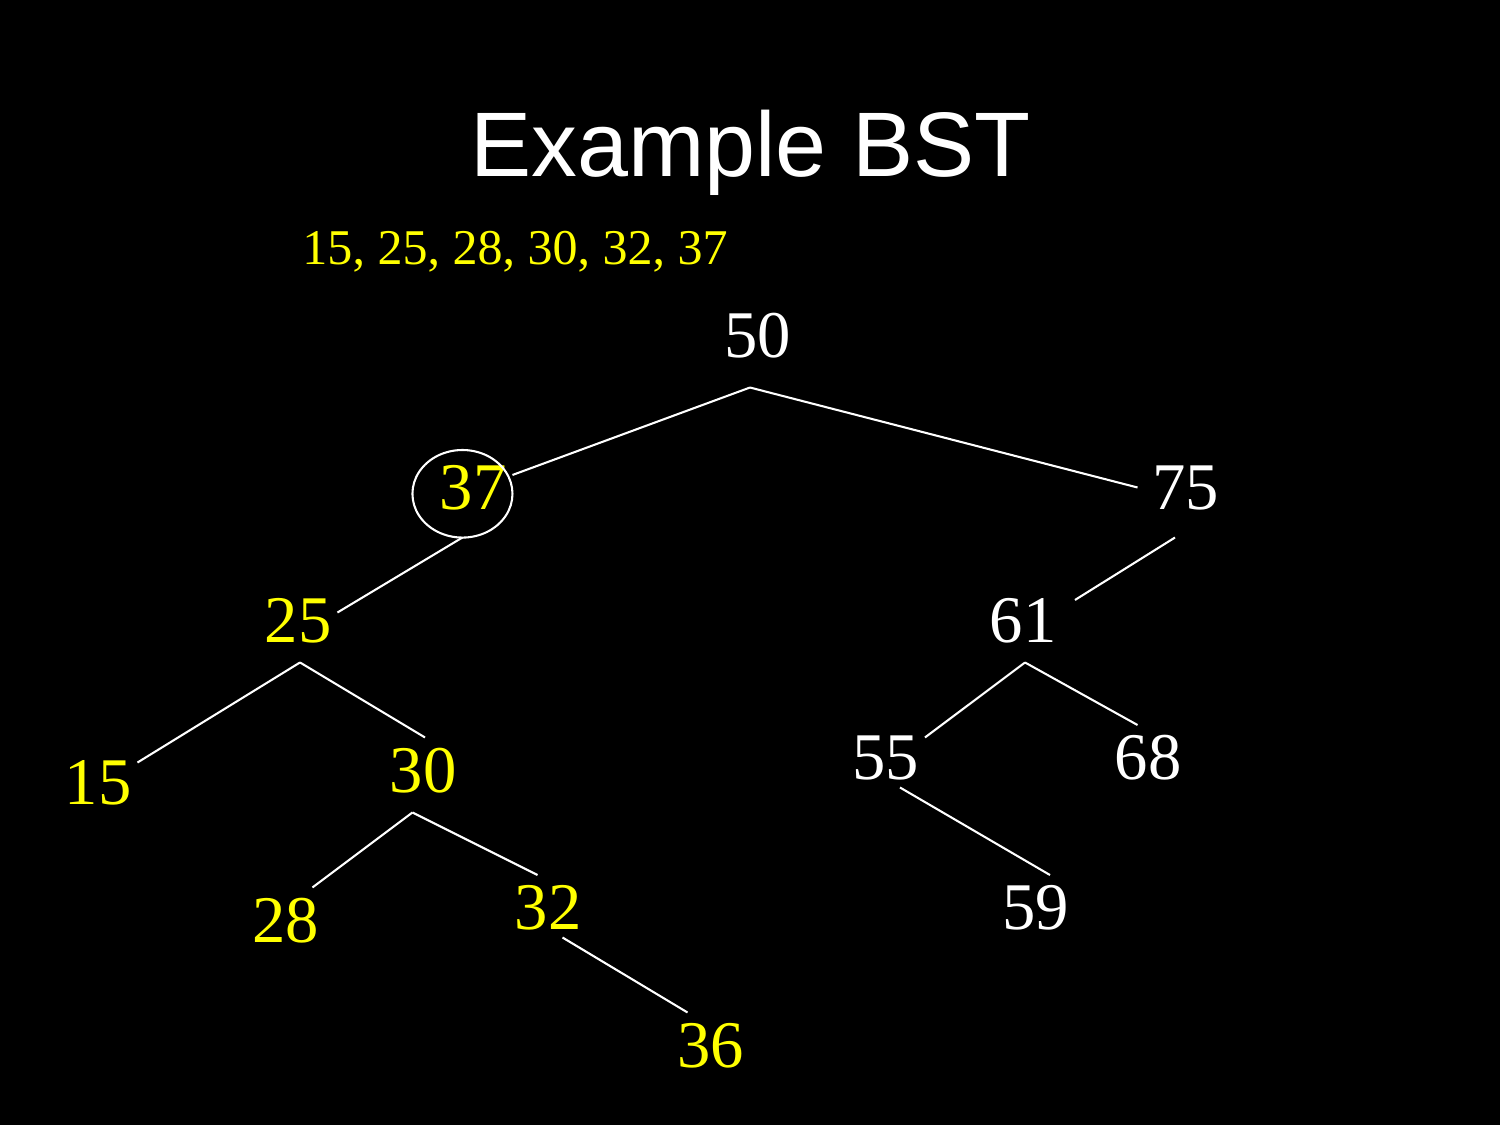

# Example BST
15, 25, 28, 30, 32, 37
50
37
75
25
61
55
68
30
15
32
59
28
36